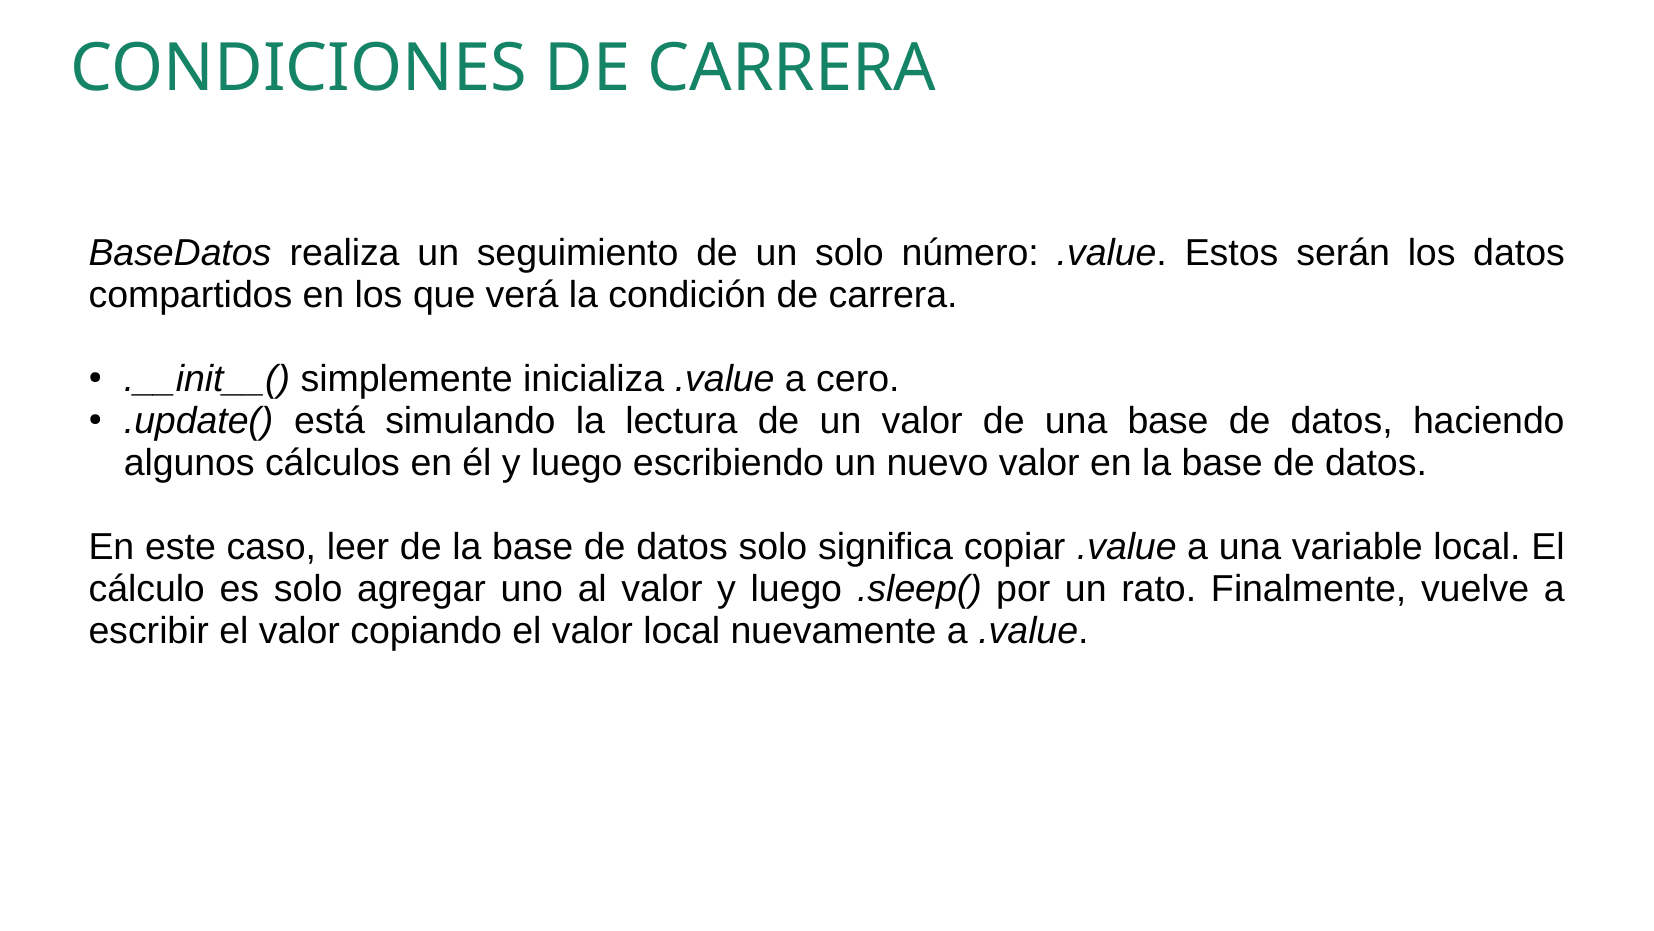

# CONDICIONES DE CARRERA
BaseDatos realiza un seguimiento de un solo número: .value. Estos serán los datos compartidos en los que verá la condición de carrera.
.__init__() simplemente inicializa .value a cero.
.update() está simulando la lectura de un valor de una base de datos, haciendo algunos cálculos en él y luego escribiendo un nuevo valor en la base de datos.
En este caso, leer de la base de datos solo significa copiar .value a una variable local. El cálculo es solo agregar uno al valor y luego .sleep() por un rato. Finalmente, vuelve a escribir el valor copiando el valor local nuevamente a .value.